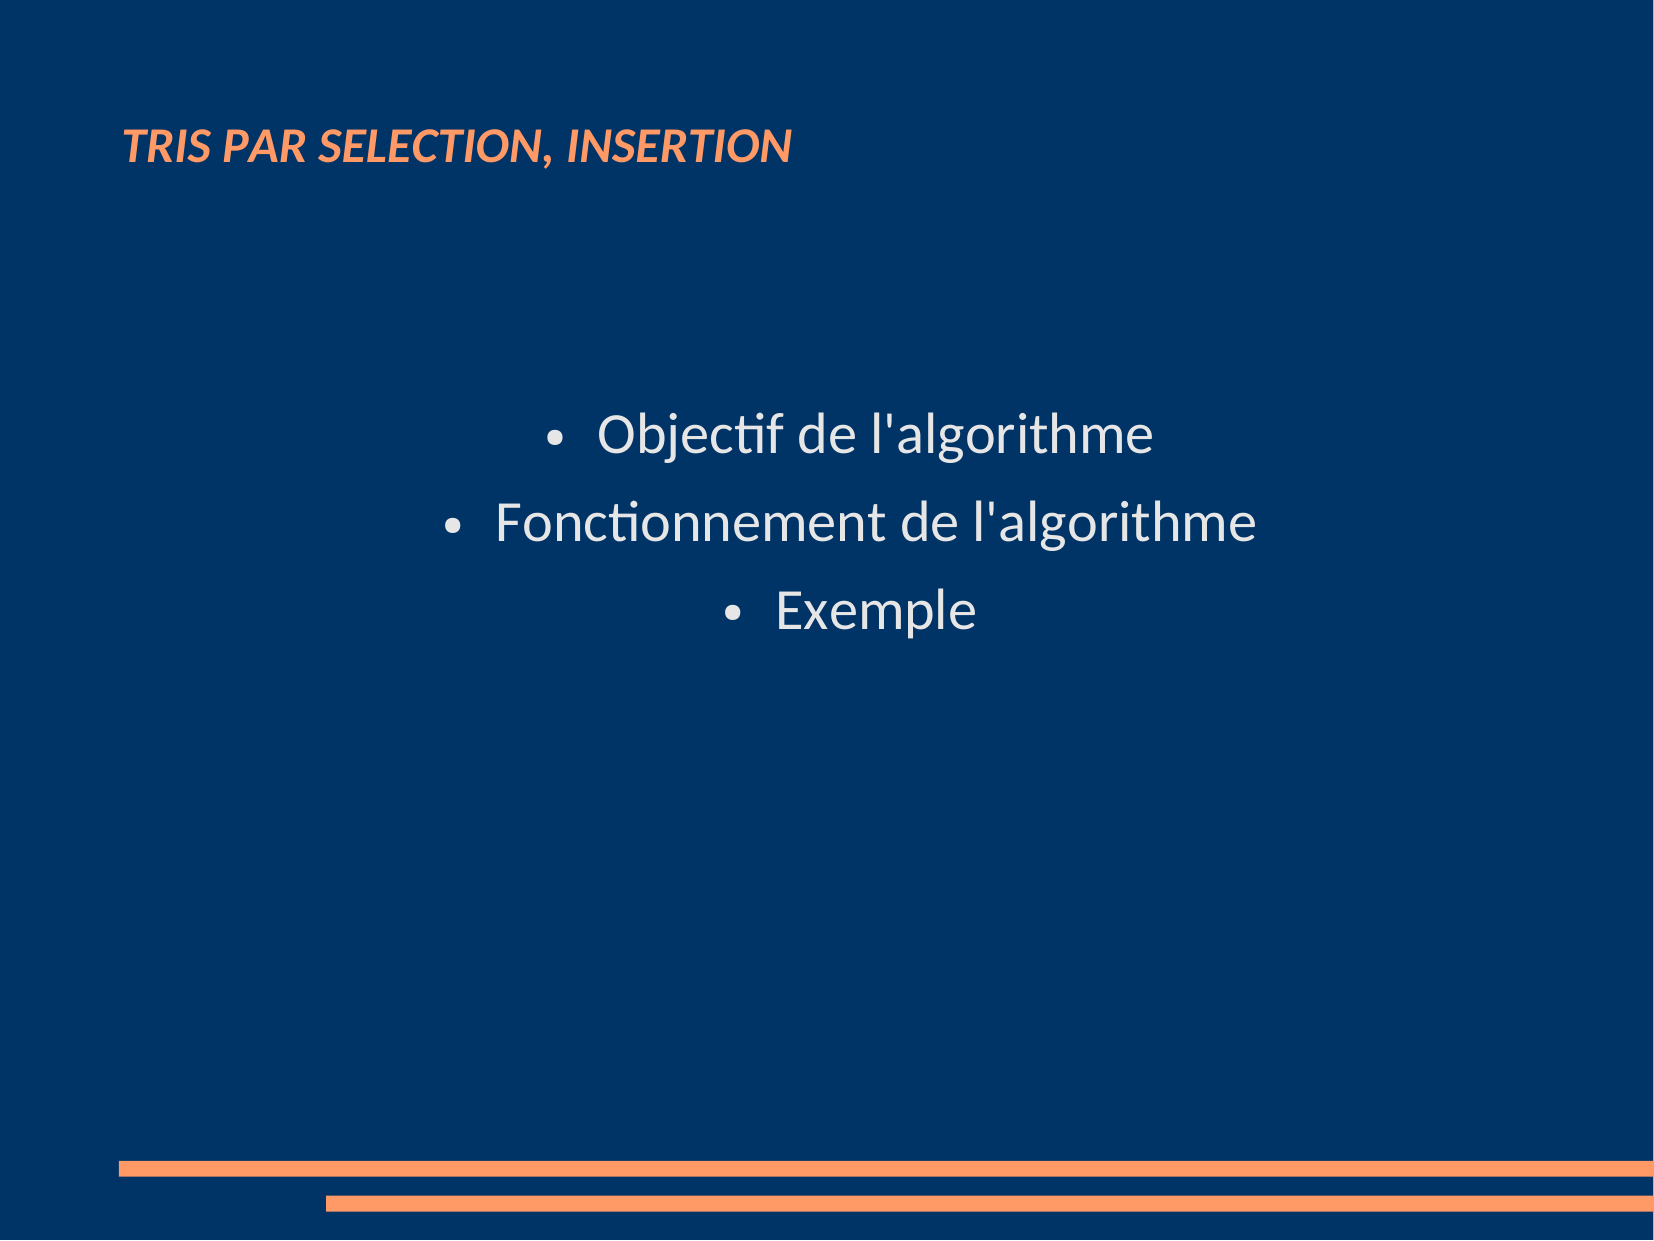

# TRIS PAR SELECTION, INSERTION
Objectif de l'algorithme
Fonctionnement de l'algorithme
Exemple